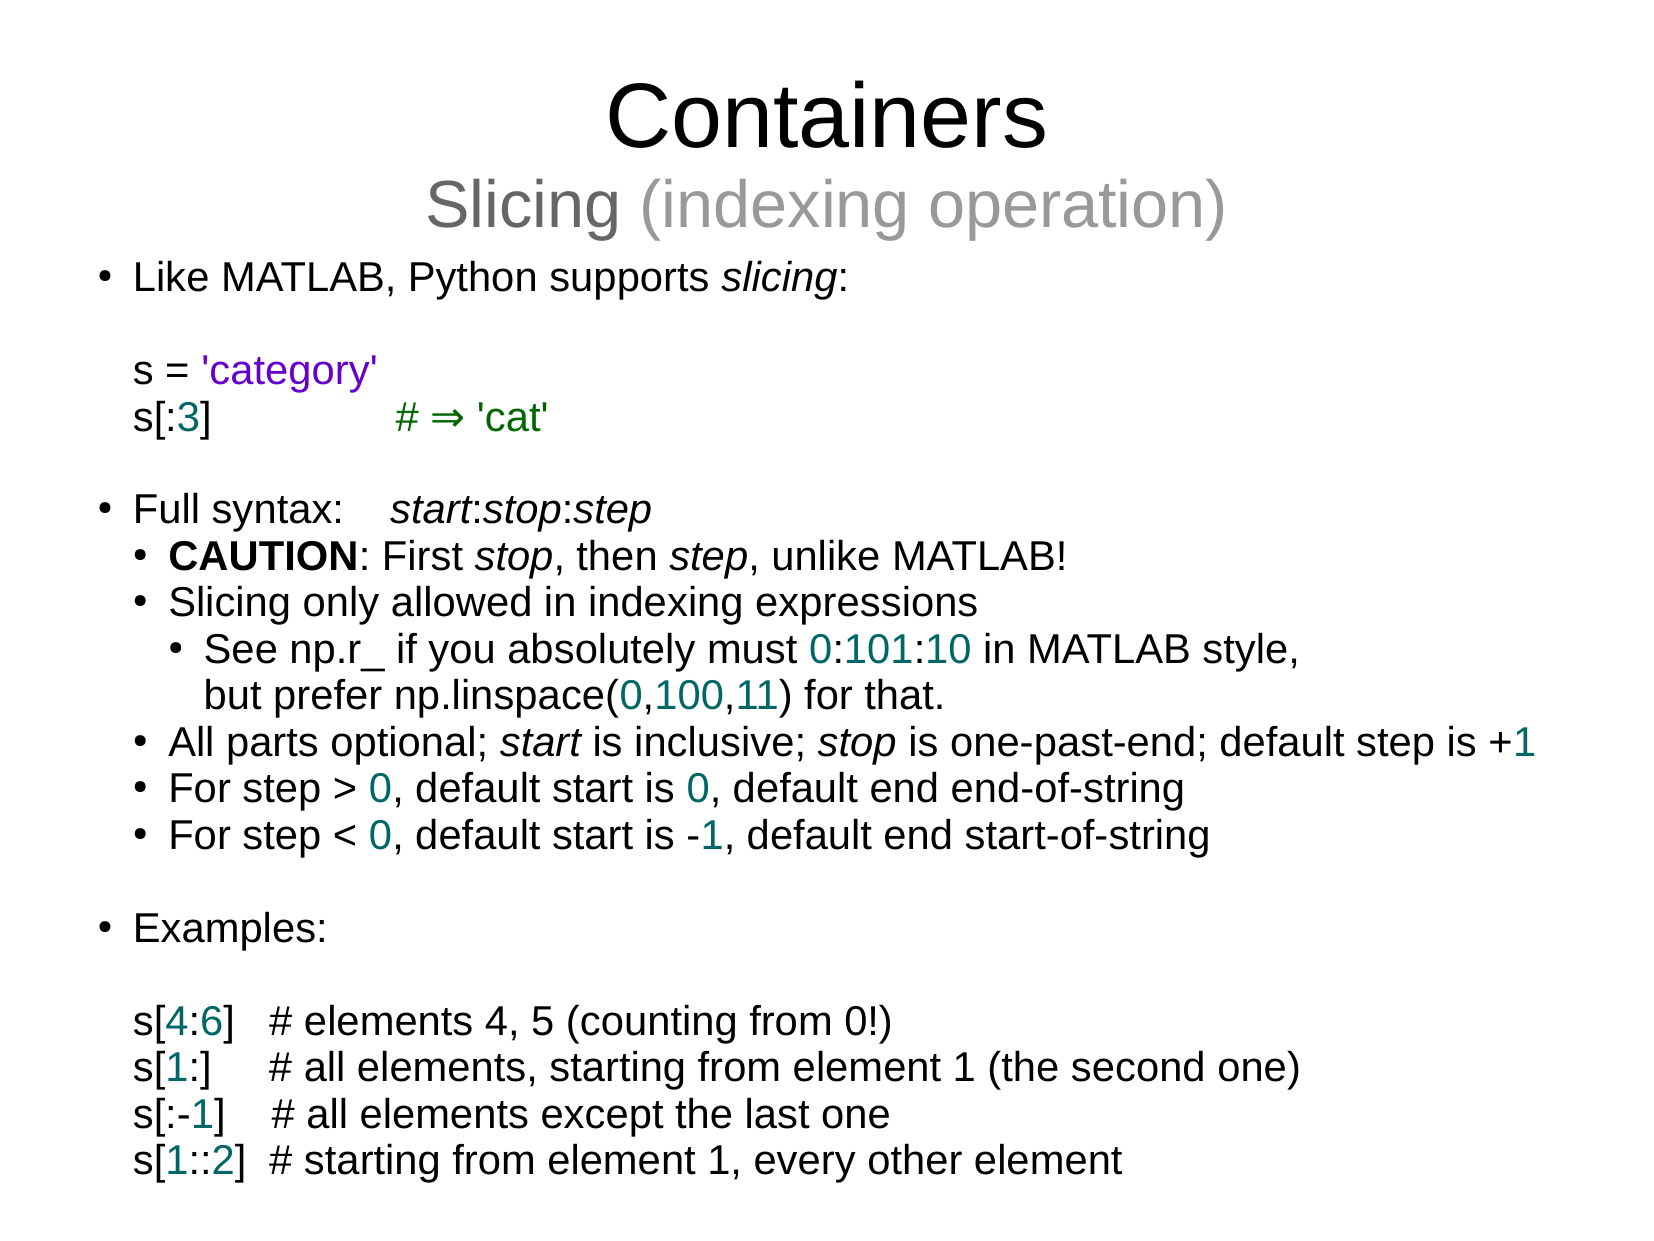

# Containers Slicing (indexing operation)
Like MATLAB, Python supports slicing:
s = 'category'
s[:3] # ⇒ 'cat'
Full syntax: start:stop:step
CAUTION: First stop, then step, unlike MATLAB!
Slicing only allowed in indexing expressions
See np.r_ if you absolutely must 0:101:10 in MATLAB style,
but prefer np.linspace(0,100,11) for that.
All parts optional; start is inclusive; stop is one-past-end; default step is +1
For step > 0, default start is 0, default end end-of-string
For step < 0, default start is -1, default end start-of-string
Examples:
s[4:6] # elements 4, 5 (counting from 0!)
s[1:] # all elements, starting from element 1 (the second one)
s[:-1] # all elements except the last one
s[1::2] # starting from element 1, every other element